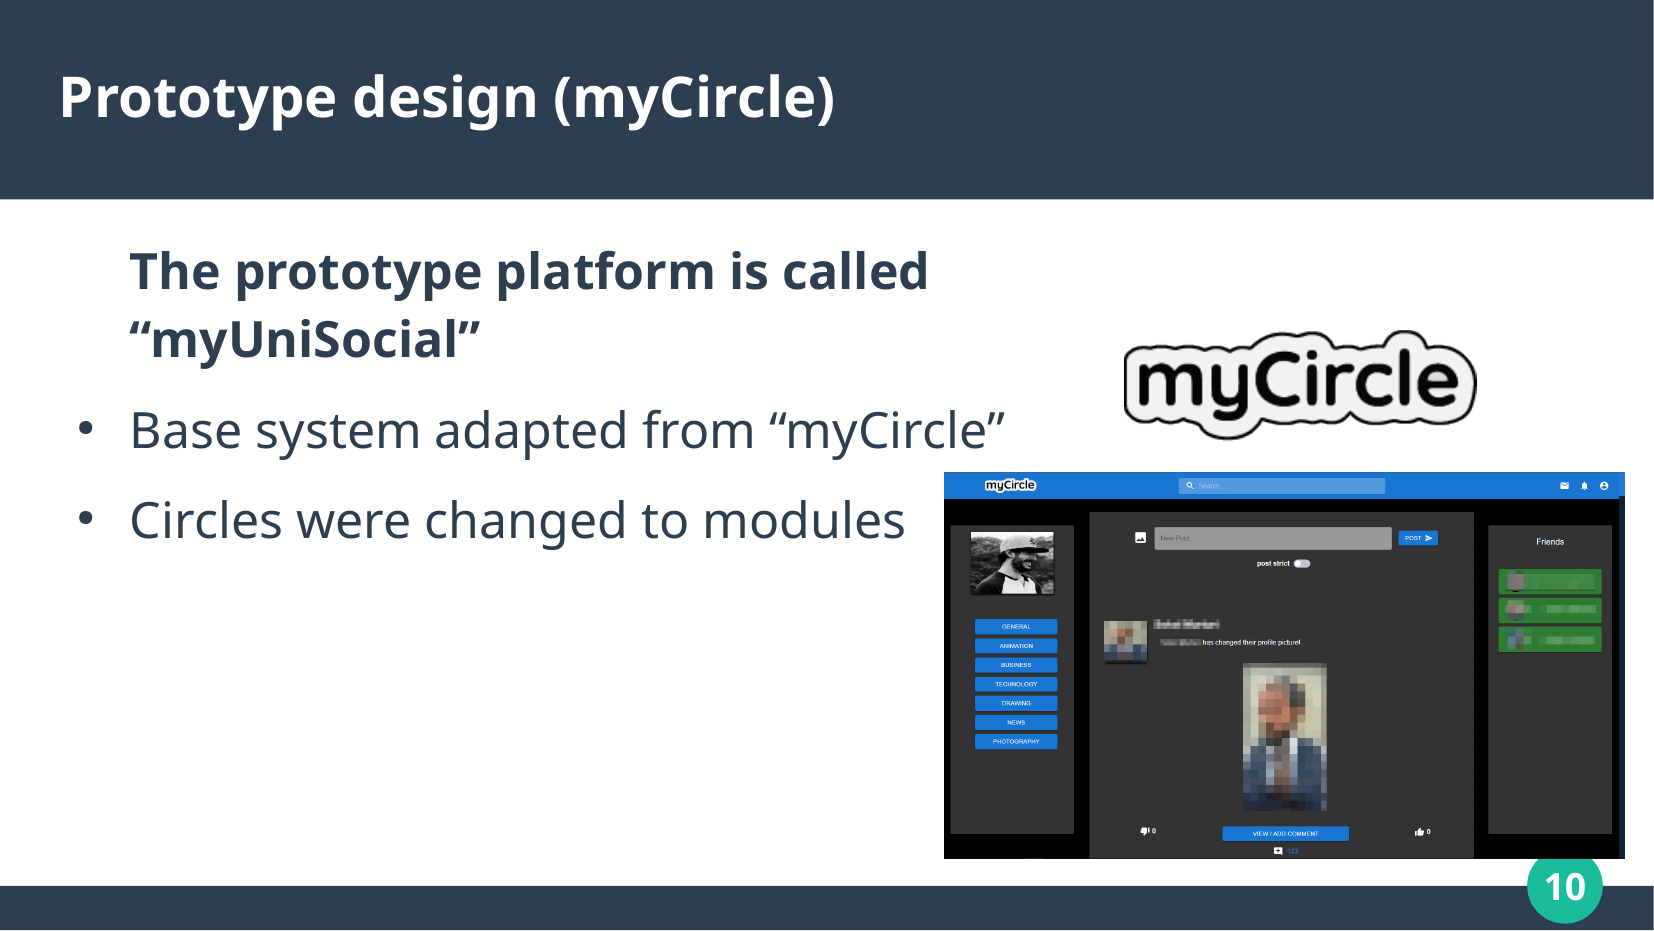

# Prototype design (myCircle)
The prototype platform is called “myUniSocial”
Base system adapted from “myCircle”
Circles were changed to modules